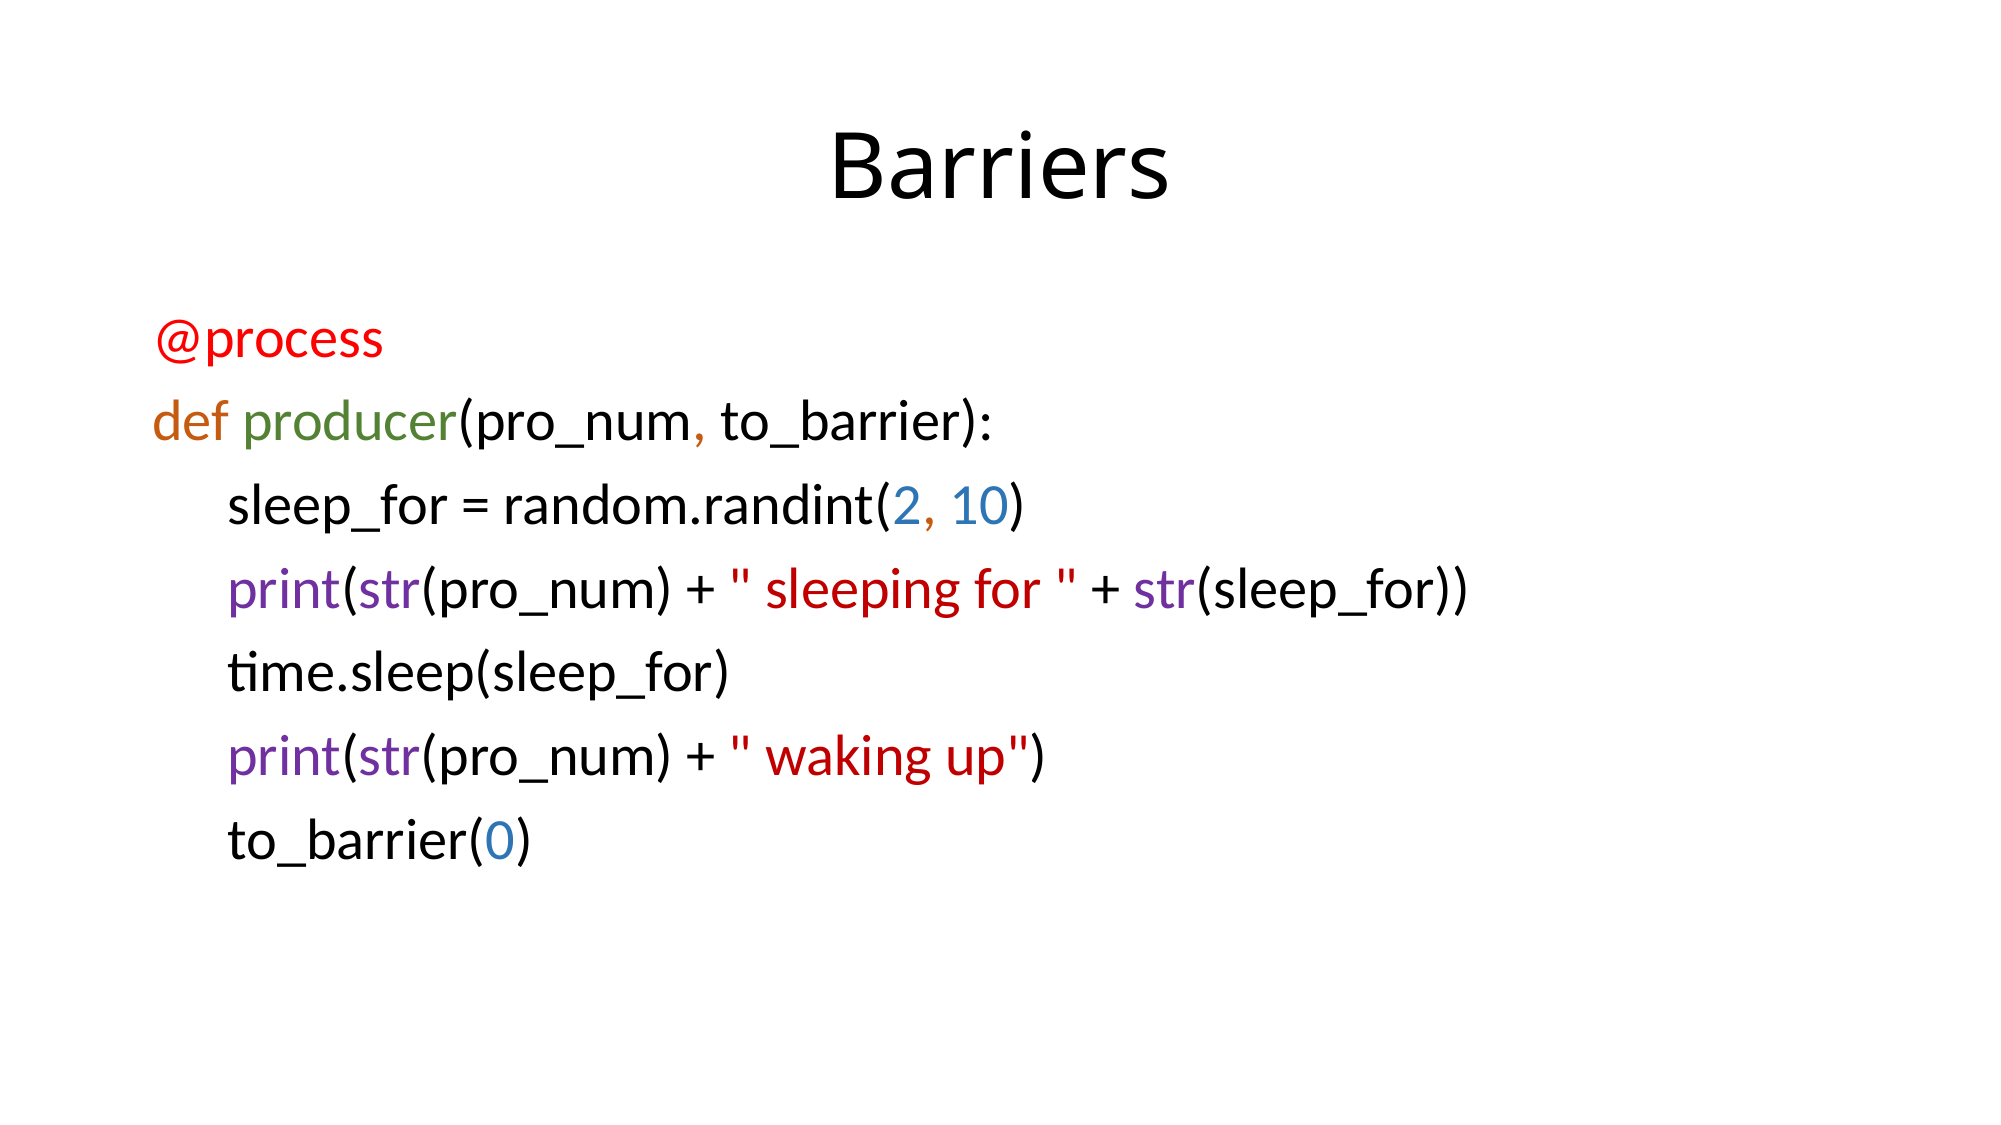

# Barriers
@process
def producer(pro_num, to_barrier):
	sleep_for = random.randint(2, 10)
	print(str(pro_num) + " sleeping for " + str(sleep_for))
	time.sleep(sleep_for)
	print(str(pro_num) + " waking up")
	to_barrier(0)